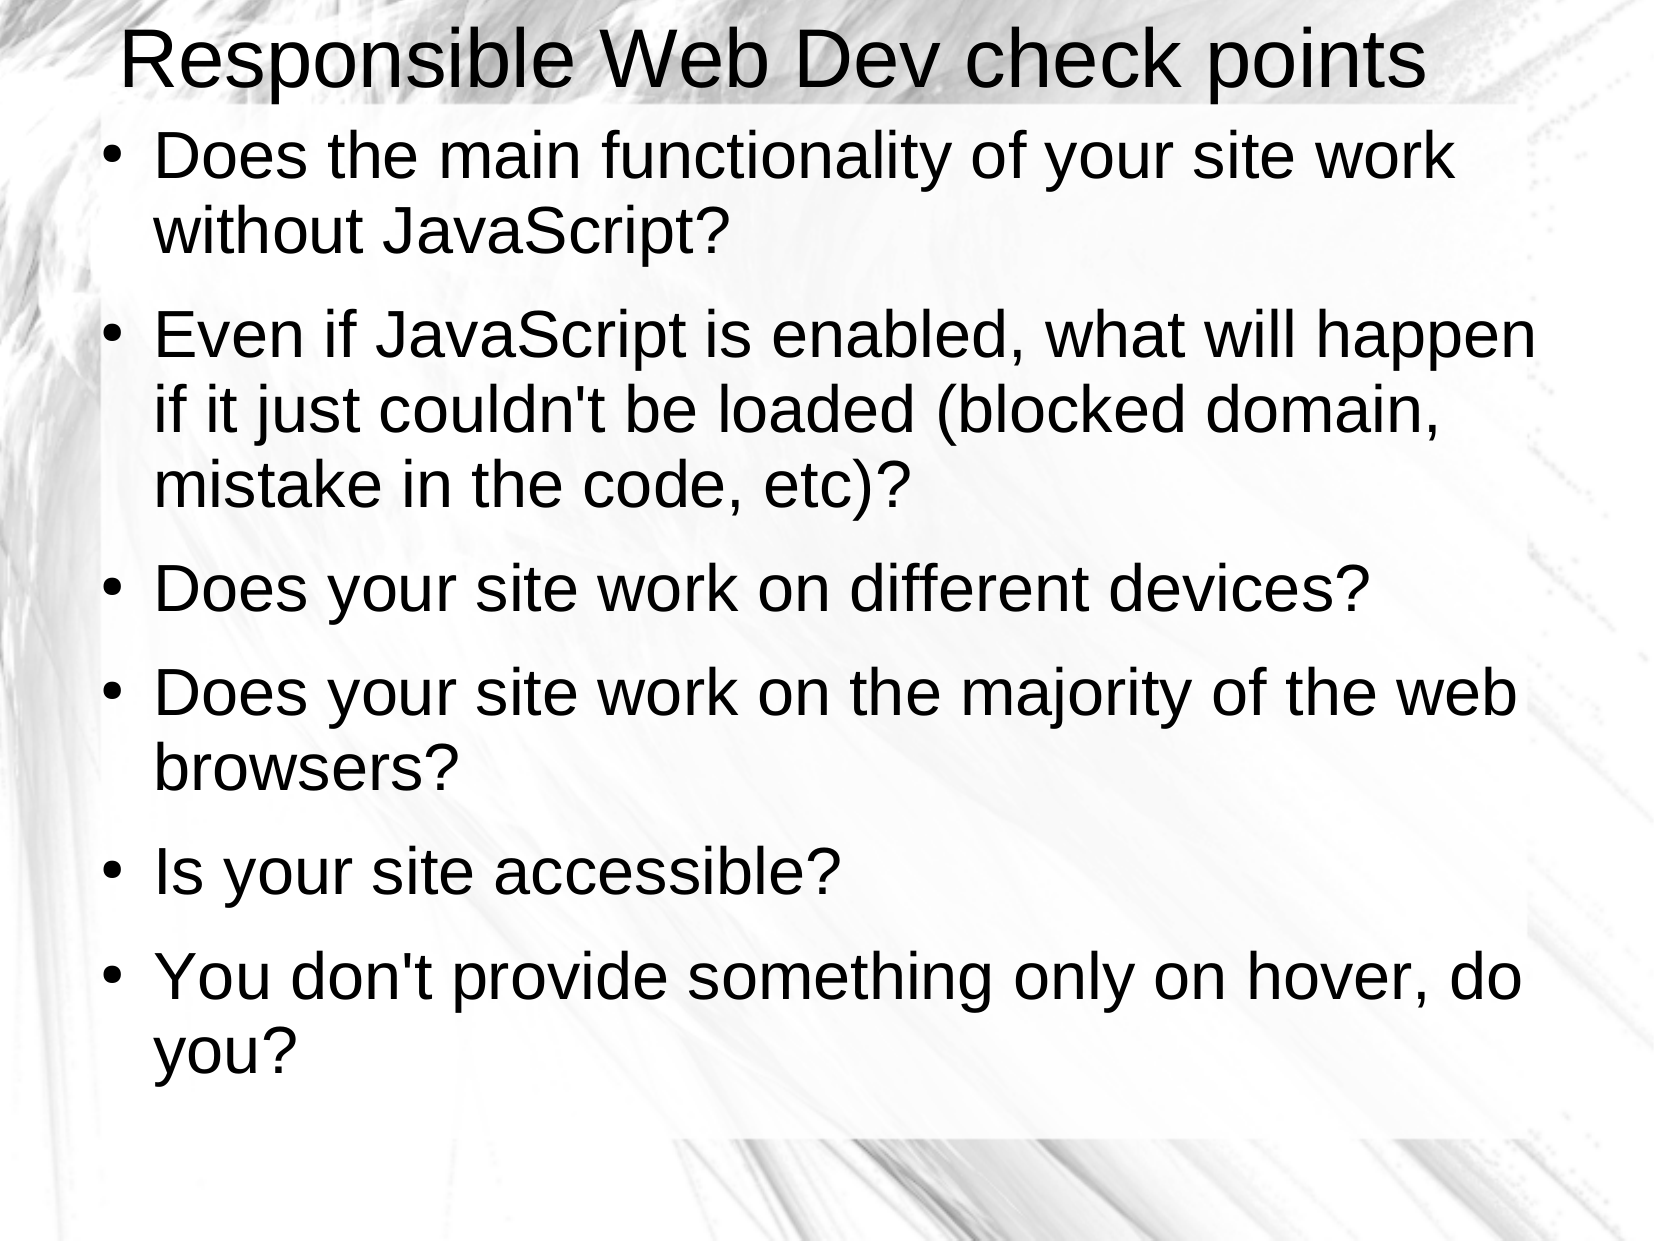

# Responsible Web Dev check points
Does the main functionality of your site work without JavaScript?
Even if JavaScript is enabled, what will happen if it just couldn't be loaded (blocked domain, mistake in the code, etc)?
Does your site work on different devices?
Does your site work on the majority of the web browsers?
Is your site accessible?
You don't provide something only on hover, do you?